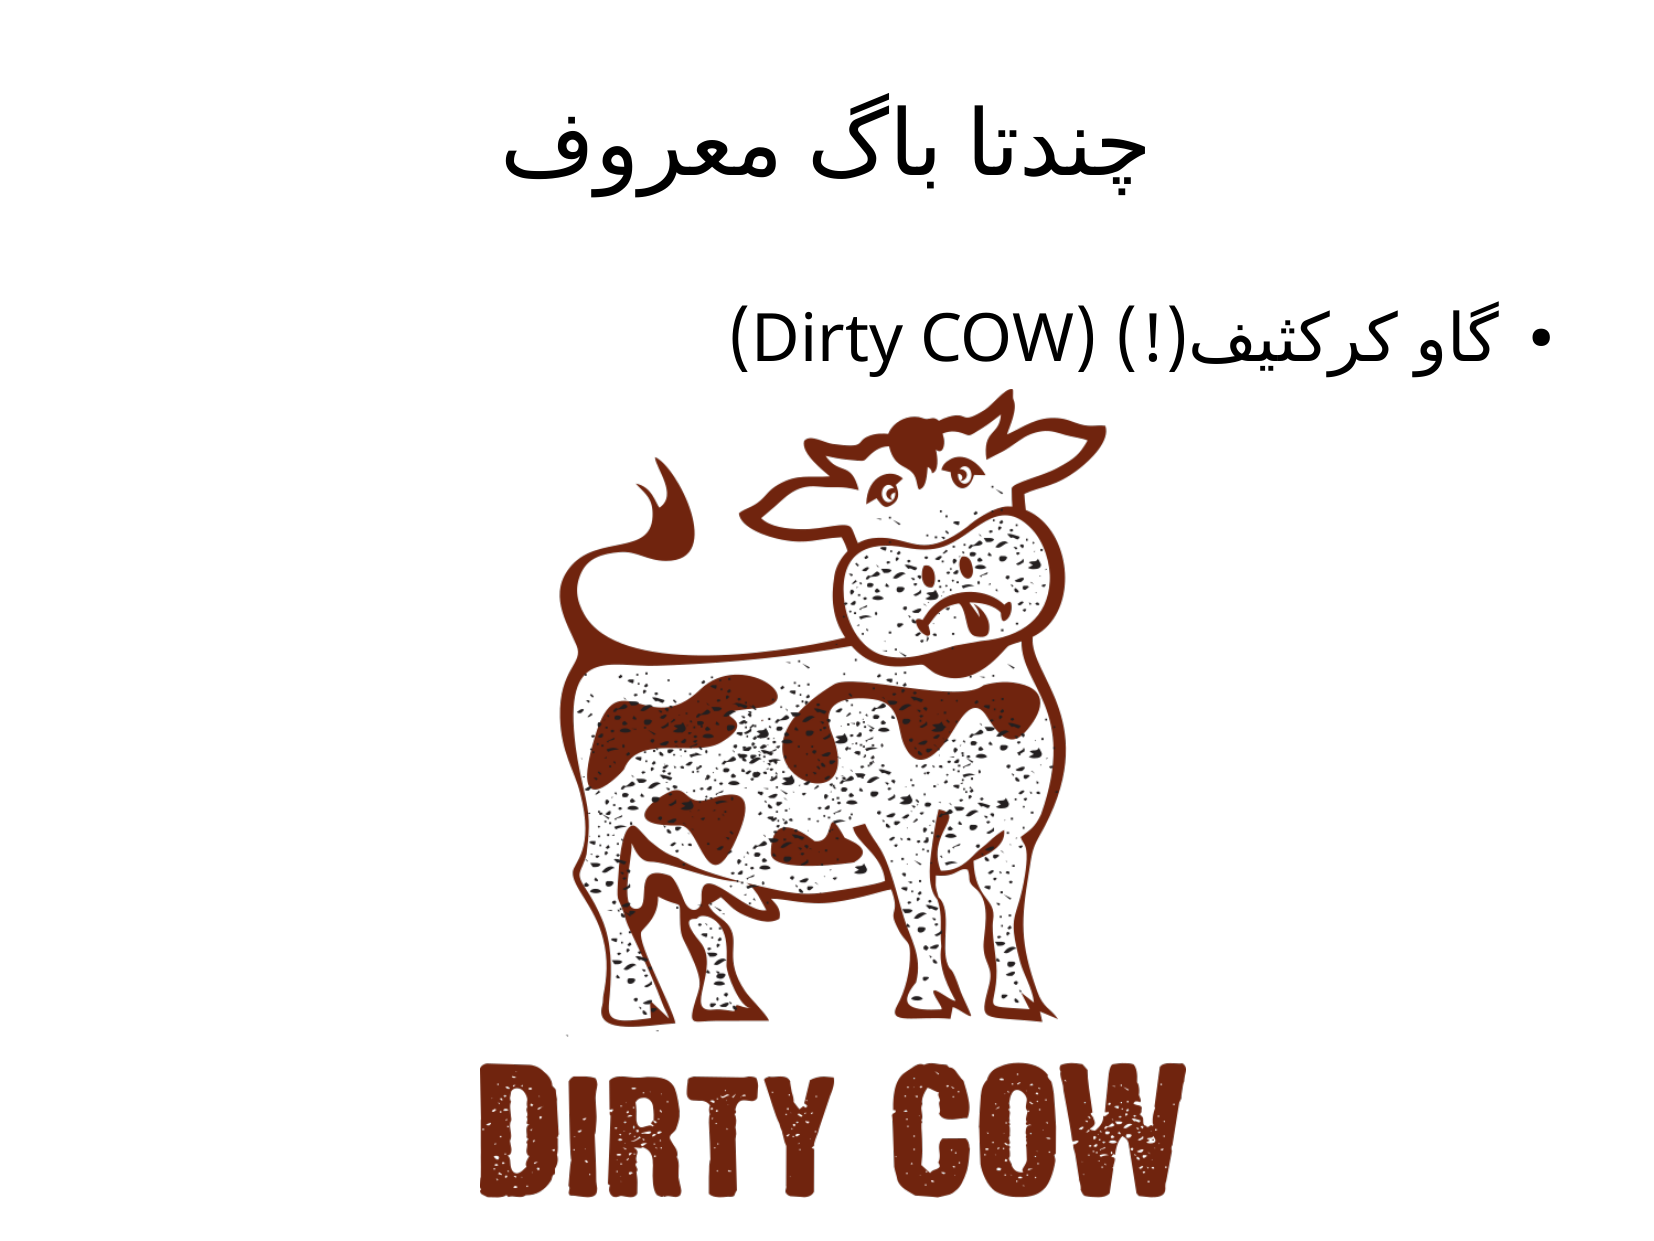

# چندتا باگ معروف
گاو کرکثیف(!) (Dirty COW)